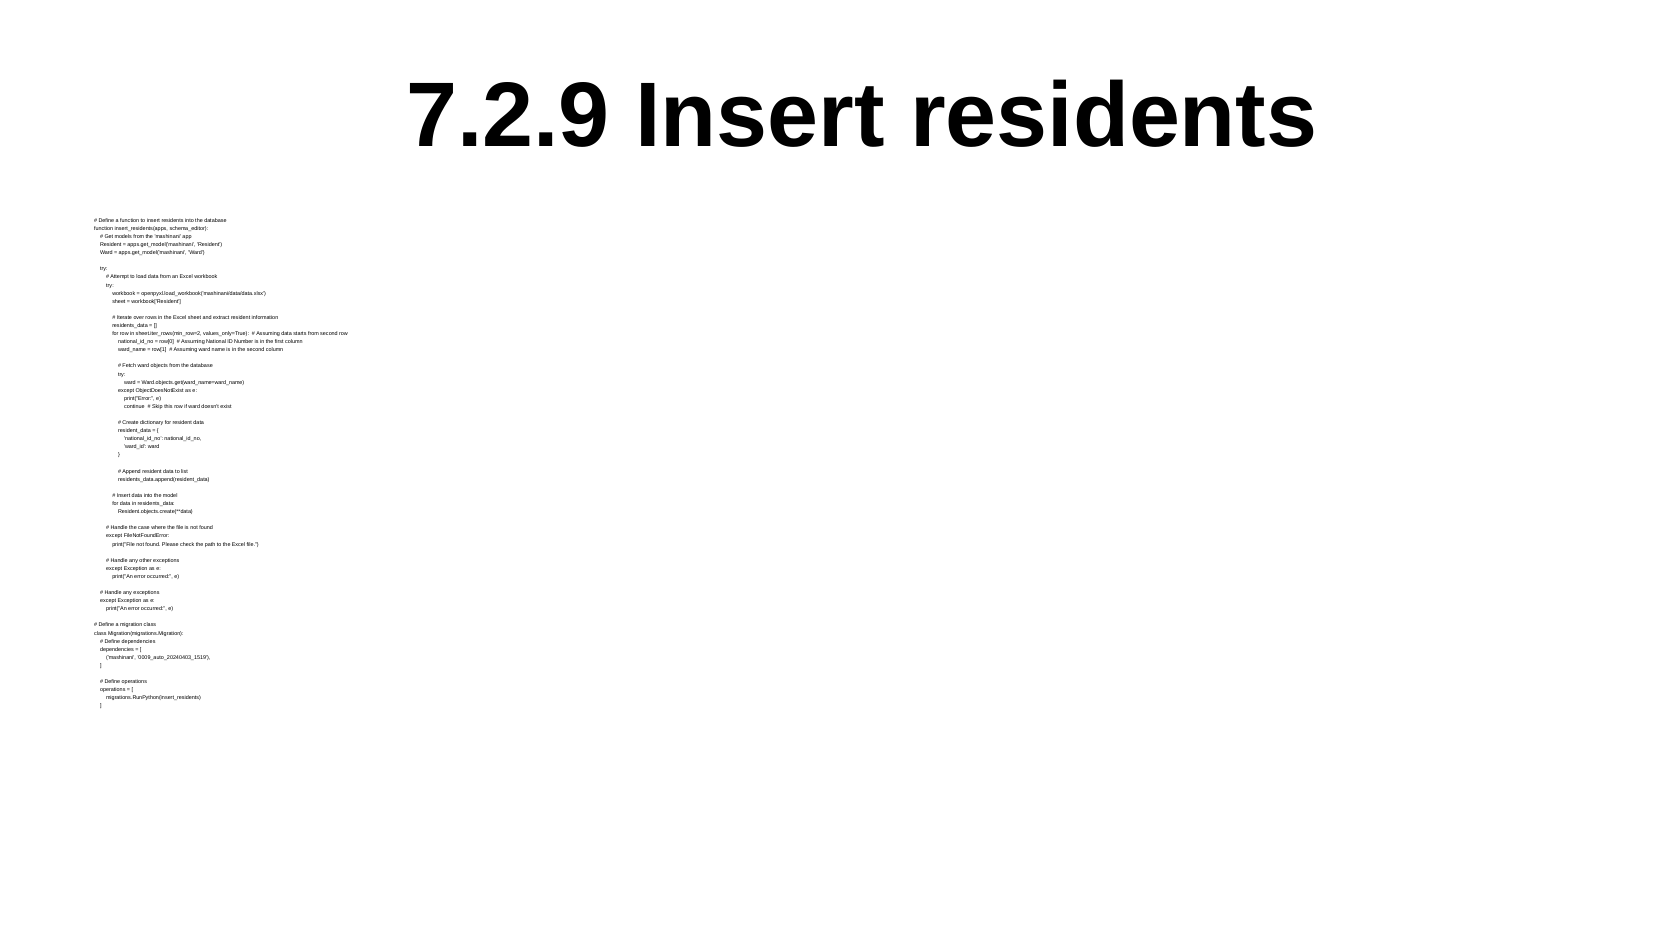

# 7.2.9 Insert residents
# Define a function to insert residents into the database
function insert_residents(apps, schema_editor):
 # Get models from the 'mashinani' app
 Resident = apps.get_model('mashinani', 'Resident')
 Ward = apps.get_model('mashinani', 'Ward')
 try:
 # Attempt to load data from an Excel workbook
 try:
 workbook = openpyxl.load_workbook('mashinani/data/data.xlsx')
 sheet = workbook['Resident']
 # Iterate over rows in the Excel sheet and extract resident information
 residents_data = []
 for row in sheet.iter_rows(min_row=2, values_only=True): # Assuming data starts from second row
 national_id_no = row[0] # Assuming National ID Number is in the first column
 ward_name = row[1] # Assuming ward name is in the second column
 # Fetch ward objects from the database
 try:
 ward = Ward.objects.get(ward_name=ward_name)
 except ObjectDoesNotExist as e:
 print("Error:", e)
 continue # Skip this row if ward doesn't exist
 # Create dictionary for resident data
 resident_data = {
 'national_id_no': national_id_no,
 'ward_id': ward
 }
 # Append resident data to list
 residents_data.append(resident_data)
 # Insert data into the model
 for data in residents_data:
 Resident.objects.create(**data)
 # Handle the case where the file is not found
 except FileNotFoundError:
 print("File not found. Please check the path to the Excel file.")
 # Handle any other exceptions
 except Exception as e:
 print("An error occurred:", e)
 # Handle any exceptions
 except Exception as e:
 print("An error occurred:", e)
# Define a migration class
class Migration(migrations.Migration):
 # Define dependencies
 dependencies = [
 ('mashinani', '0009_auto_20240403_1519'),
 ]
 # Define operations
 operations = [
 migrations.RunPython(insert_residents)
 ]